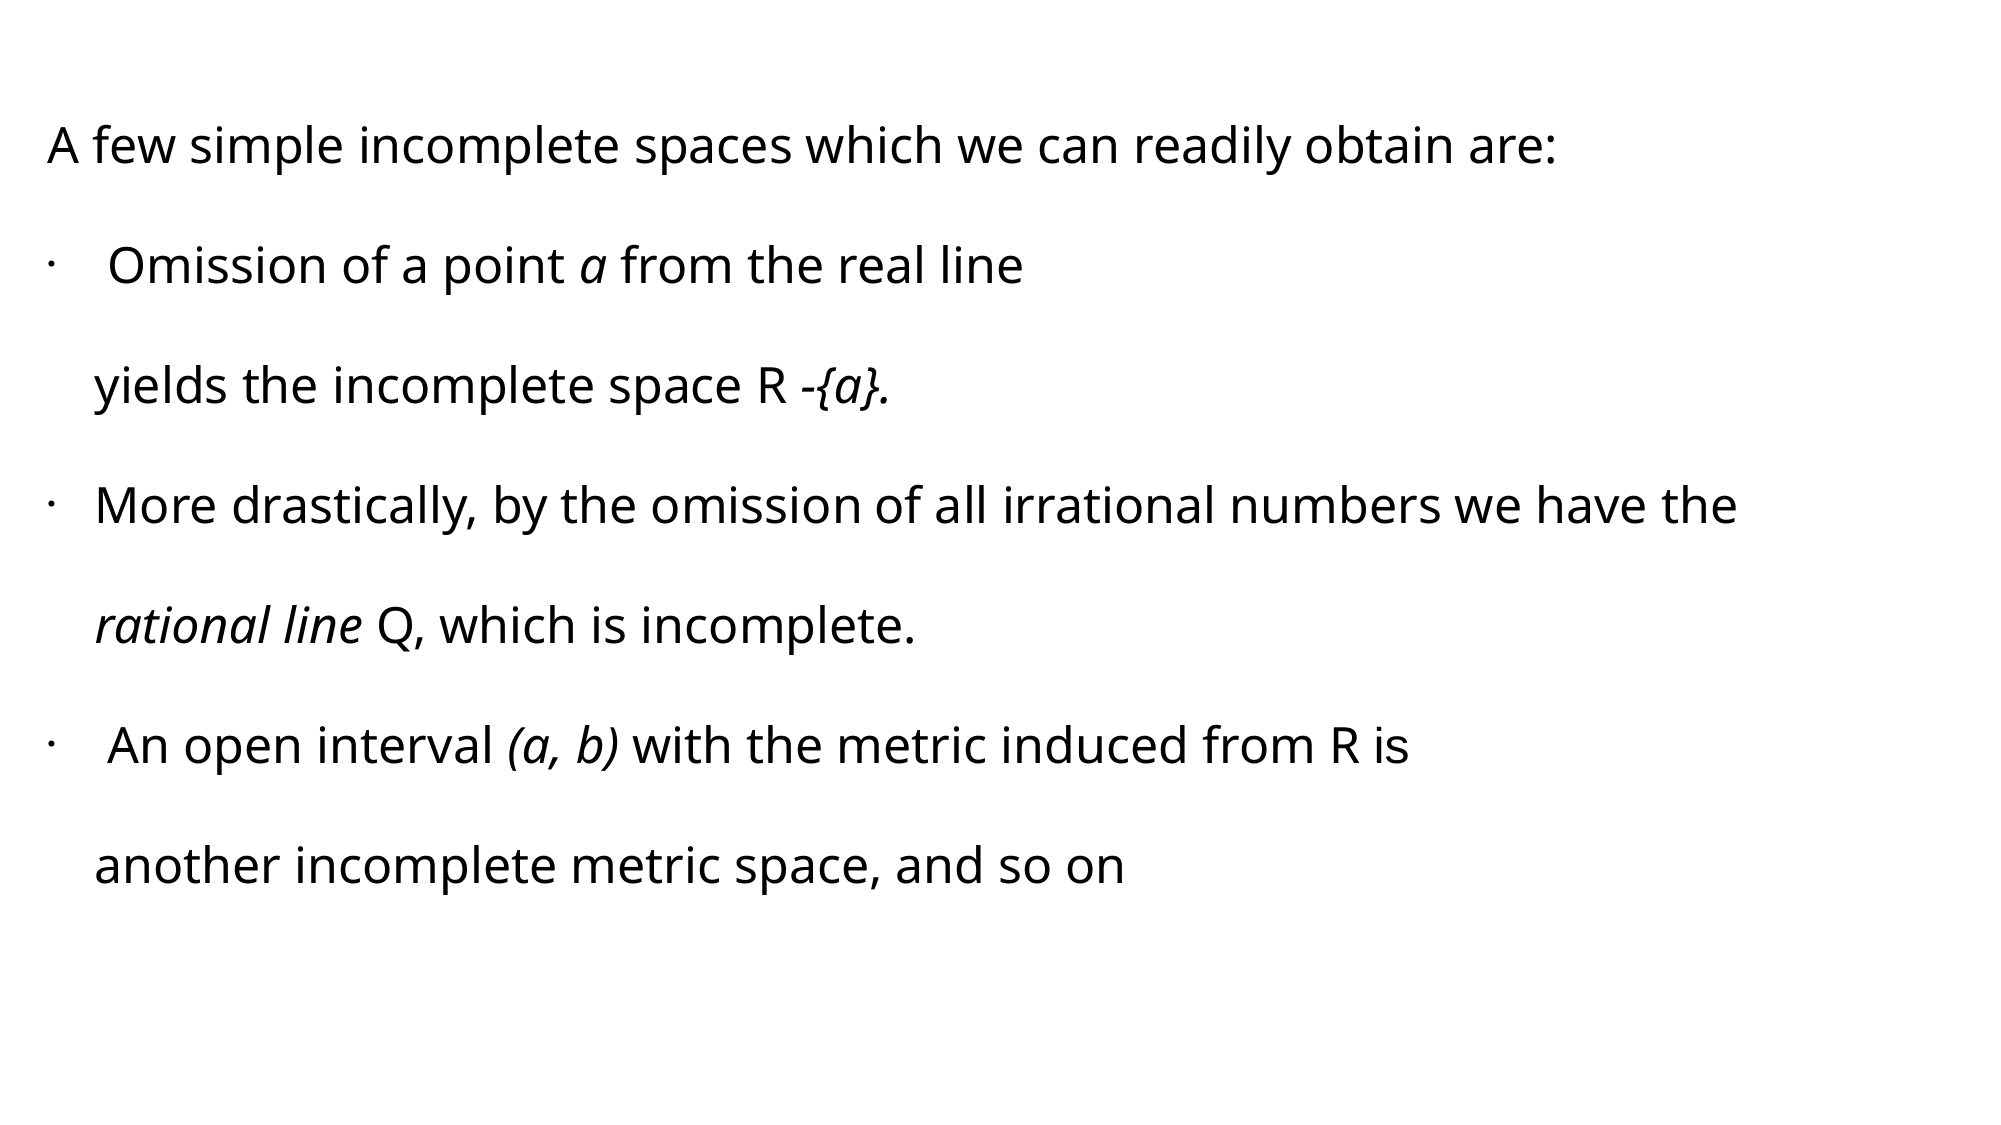

A few simple incomplete spaces which we can readily obtain are:
 Omission of a point a from the real line
yields the incomplete space R -{a}.
More drastically, by the omission of all irrational numbers we have the rational line Q, which is incomplete.
 An open interval (a, b) with the metric induced from R is
another incomplete metric space, and so on